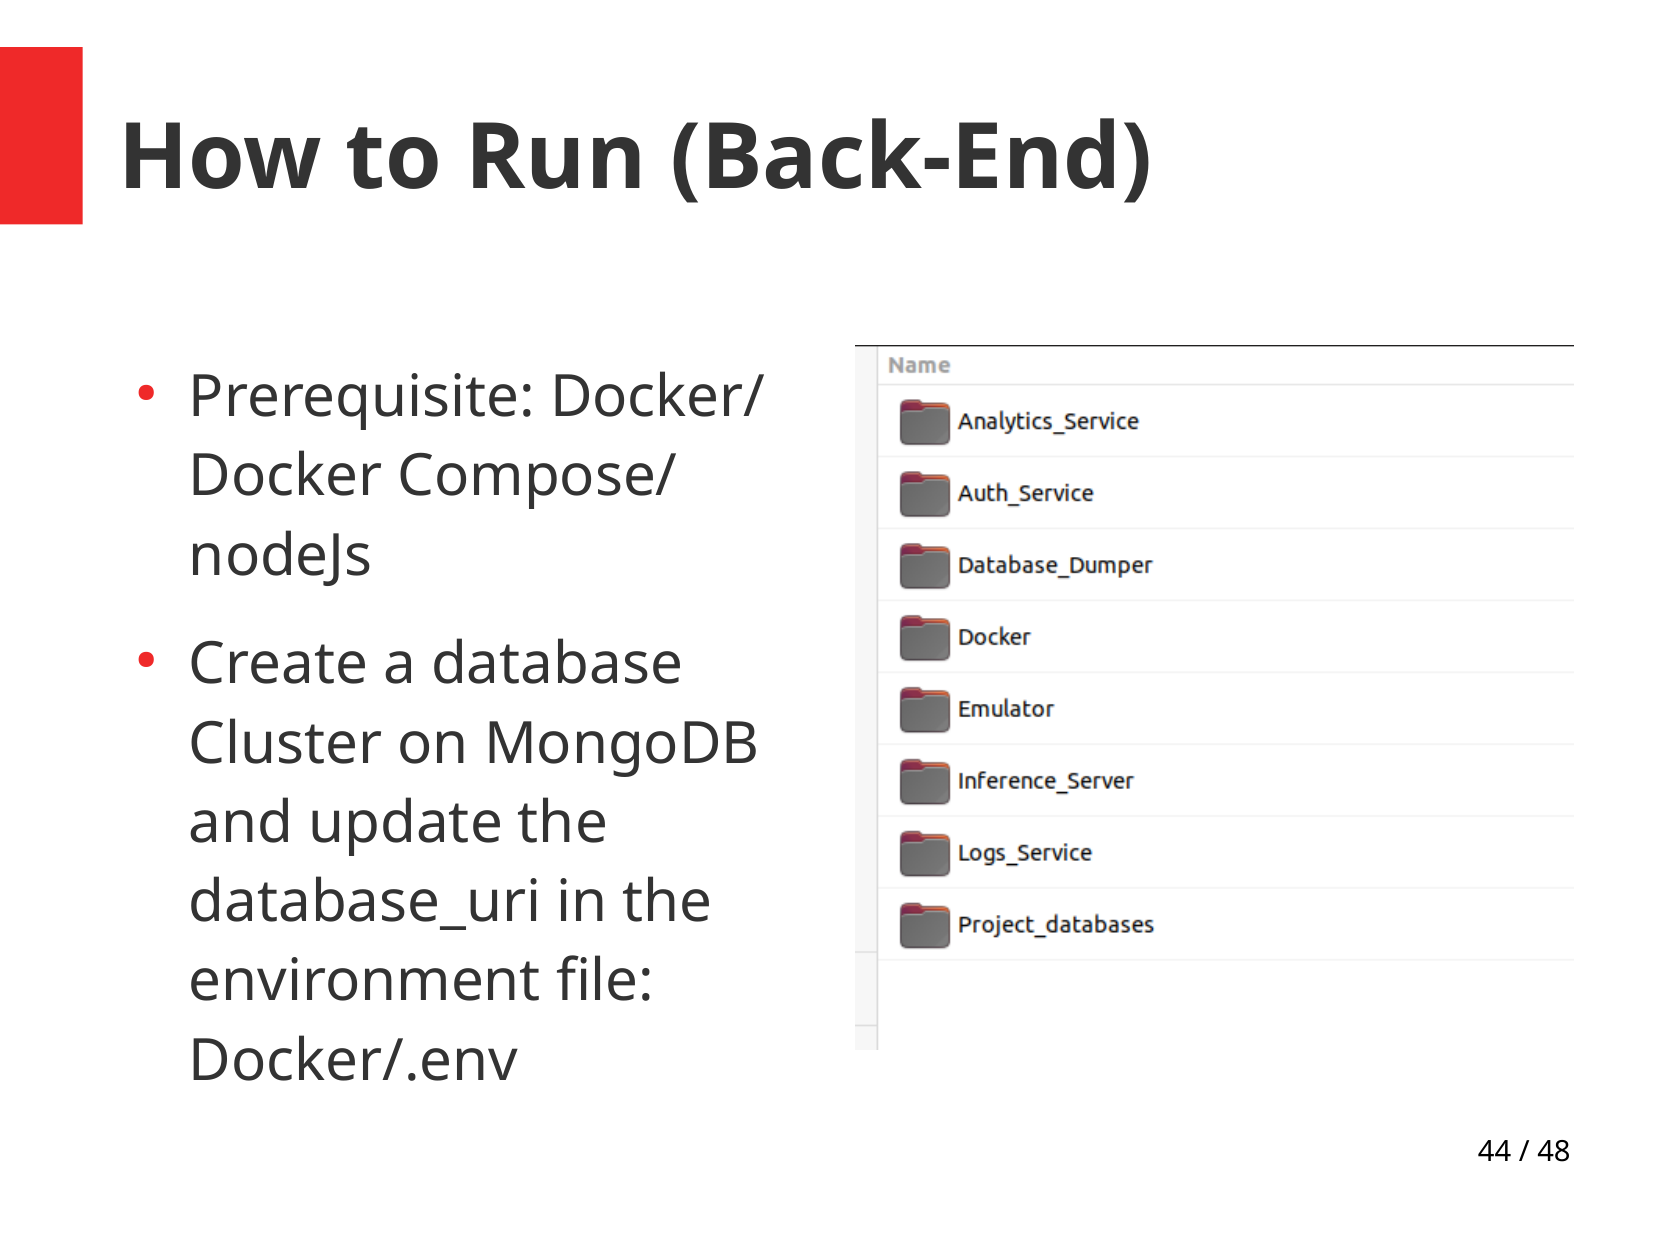

# How to Run (Back-End)
Prerequisite: Docker/ Docker Compose/ nodeJs
Create a database Cluster on MongoDB and update the database_uri in the environment file: Docker/.env
44